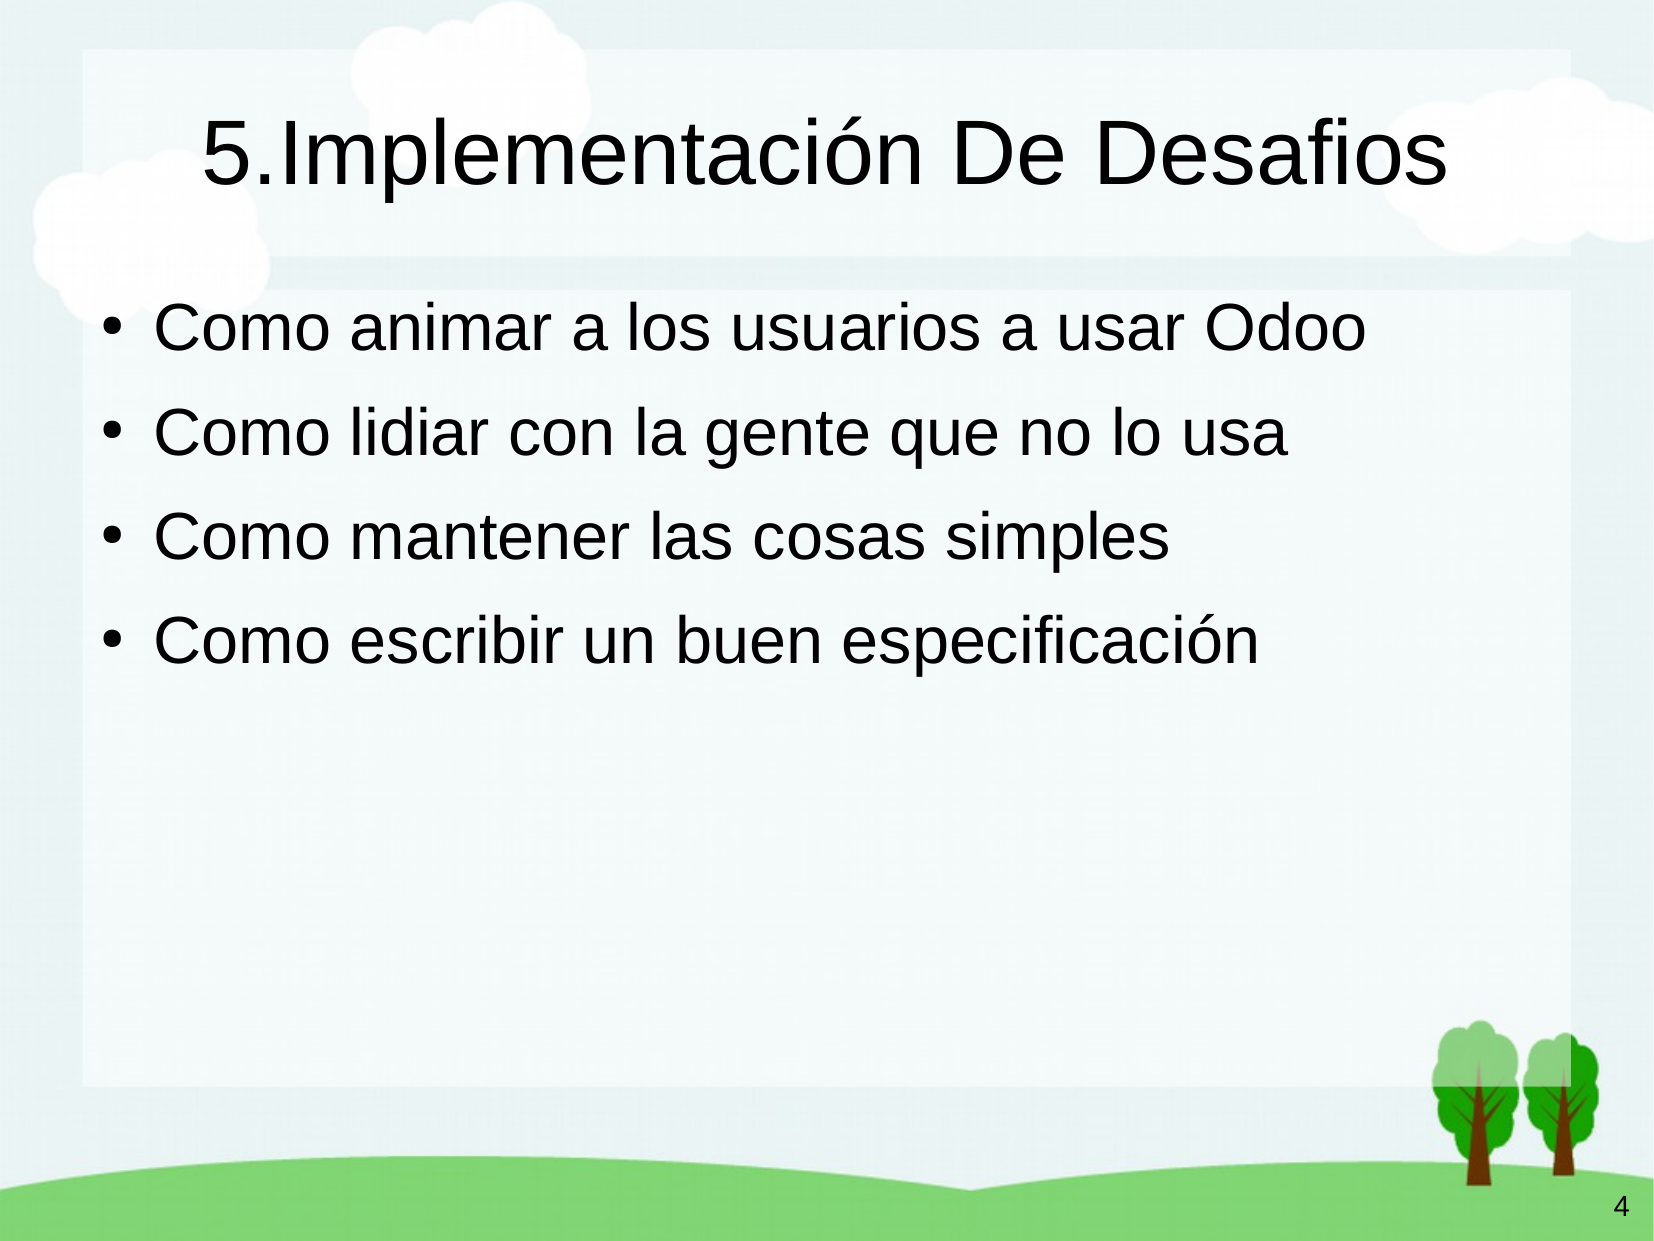

# 5.Implementación De Desafios
Como animar a los usuarios a usar Odoo
Como lidiar con la gente que no lo usa
Como mantener las cosas simples
Como escribir un buen especificación
4